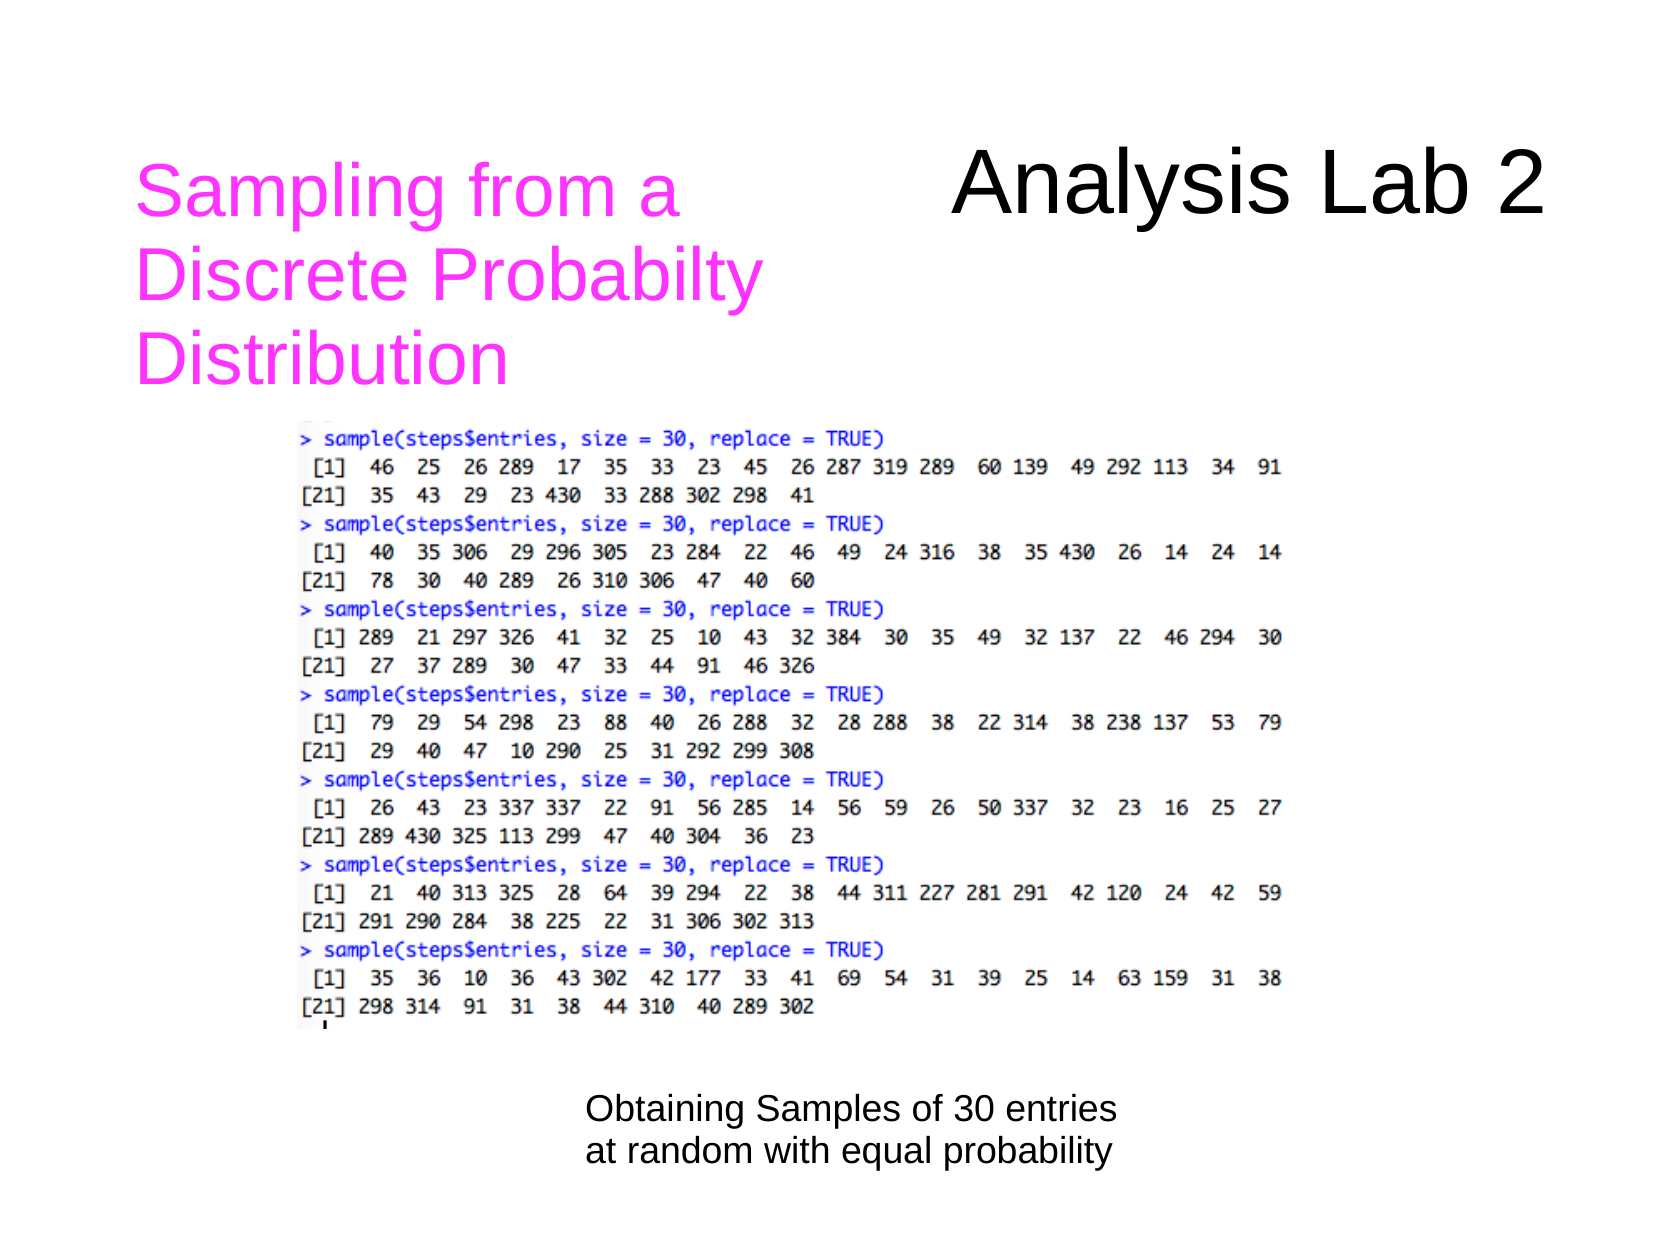

# Analysis Lab 2
Sampling from a
Discrete Probabilty
Distribution
Obtaining Samples of 30 entries
at random with equal probability